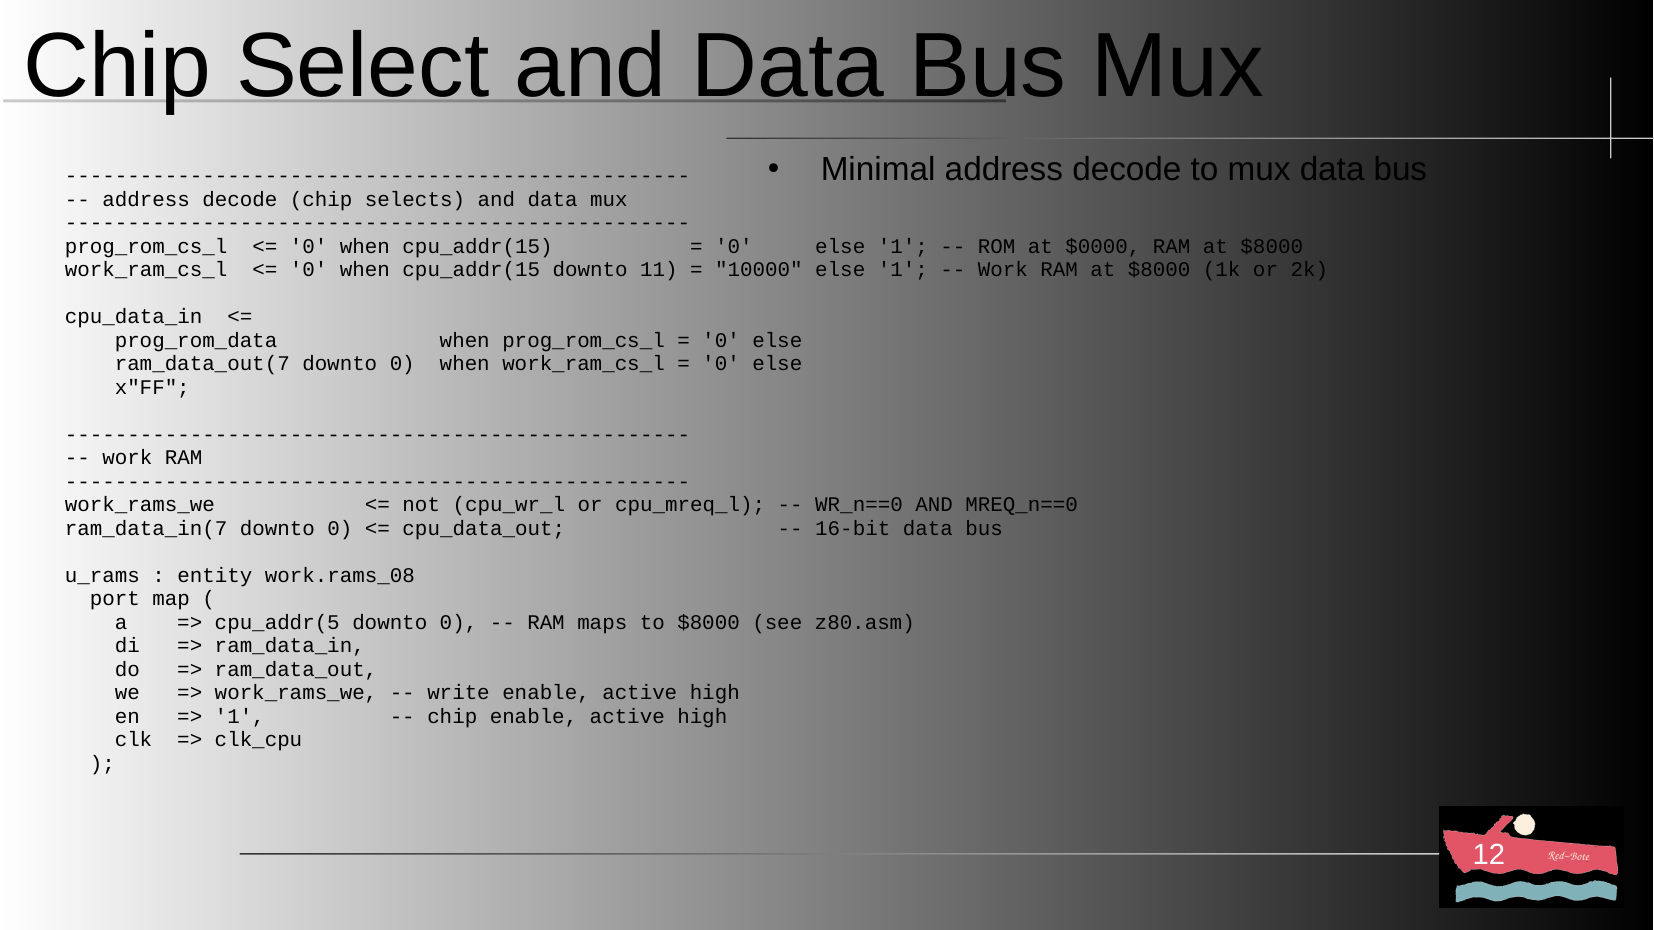

# Chip Select and Data Bus Mux
Minimal address decode to mux data bus
 --------------------------------------------------
 -- address decode (chip selects) and data mux
 --------------------------------------------------
 prog_rom_cs_l <= '0' when cpu_addr(15) = '0' else '1'; -- ROM at $0000, RAM at $8000
 work_ram_cs_l <= '0' when cpu_addr(15 downto 11) = "10000" else '1'; -- Work RAM at $8000 (1k or 2k)
 cpu_data_in <=
 prog_rom_data when prog_rom_cs_l = '0' else
 ram_data_out(7 downto 0) when work_ram_cs_l = '0' else
 x"FF";
 --------------------------------------------------
 -- work RAM
 --------------------------------------------------
 work_rams_we <= not (cpu_wr_l or cpu_mreq_l); -- WR_n==0 AND MREQ_n==0
 ram_data_in(7 downto 0) <= cpu_data_out; -- 16-bit data bus
 u_rams : entity work.rams_08
 port map (
 a => cpu_addr(5 downto 0), -- RAM maps to $8000 (see z80.asm)
 di => ram_data_in,
 do => ram_data_out,
 we => work_rams_we, -- write enable, active high
 en => '1', -- chip enable, active high
 clk => clk_cpu
 );
12